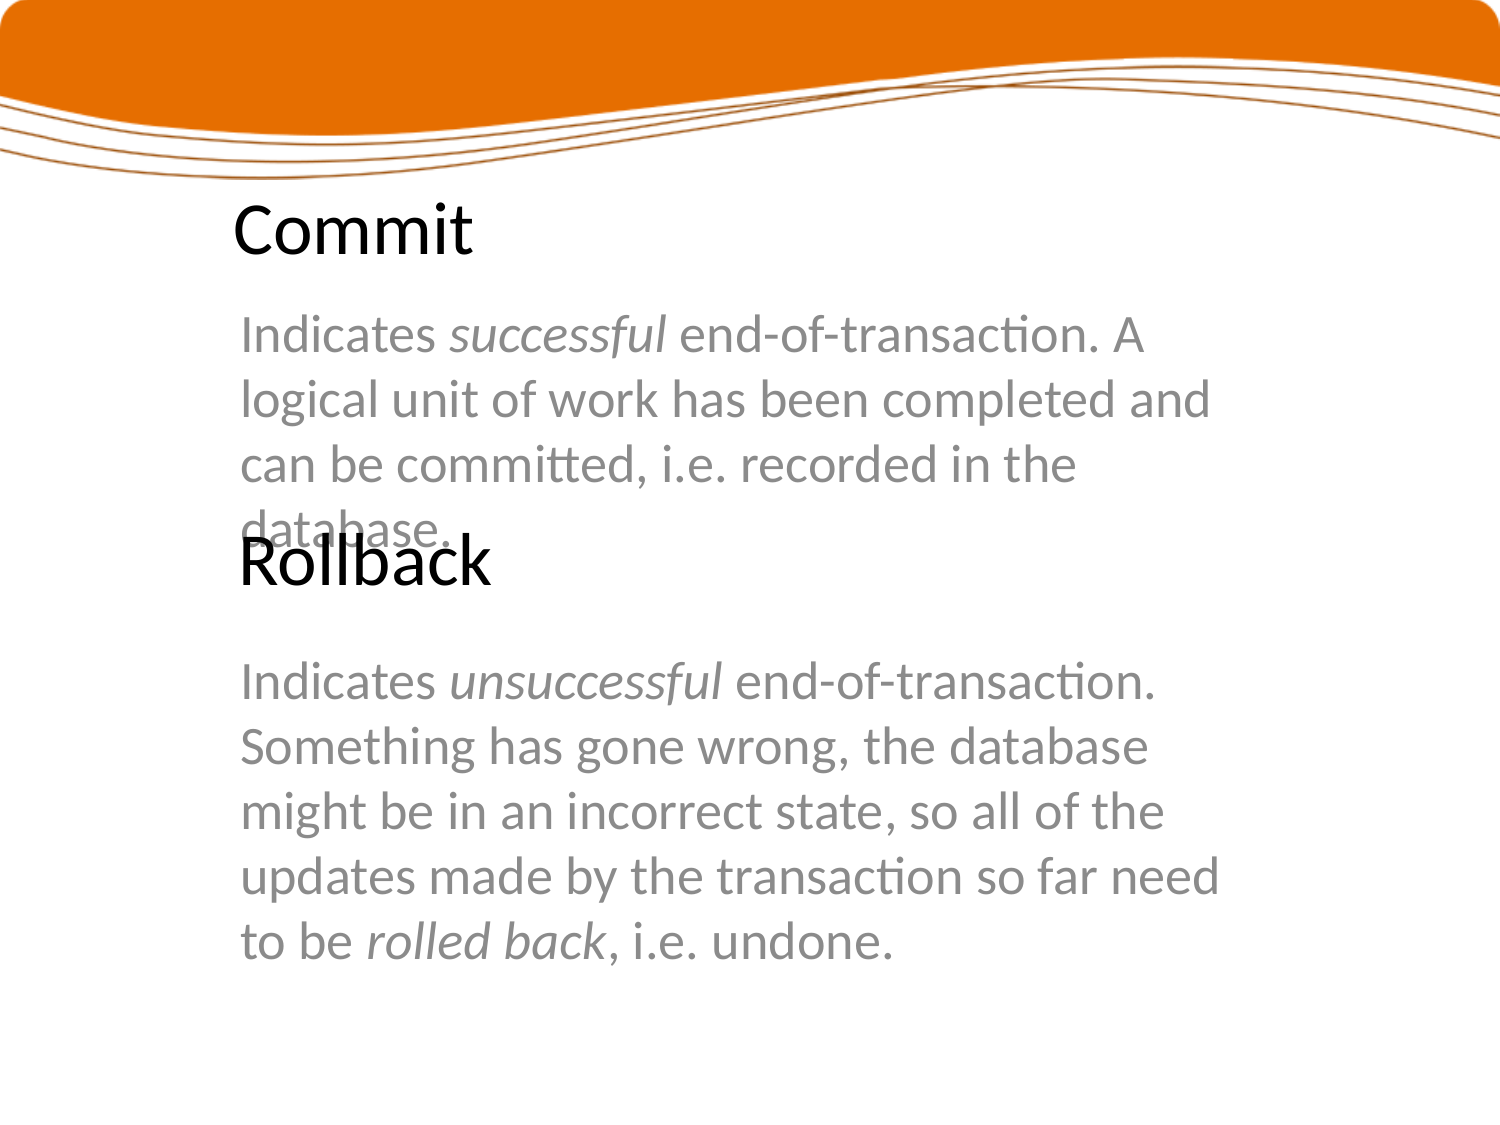

Commit
# Indicates successful end-of-transaction. A logical unit of work has been completed and can be committed, i.e. recorded in the database.
Indicates unsuccessful end-of-transaction. Something has gone wrong, the database might be in an incorrect state, so all of the updates made by the transaction so far need to be rolled back, i.e. undone.
Rollback